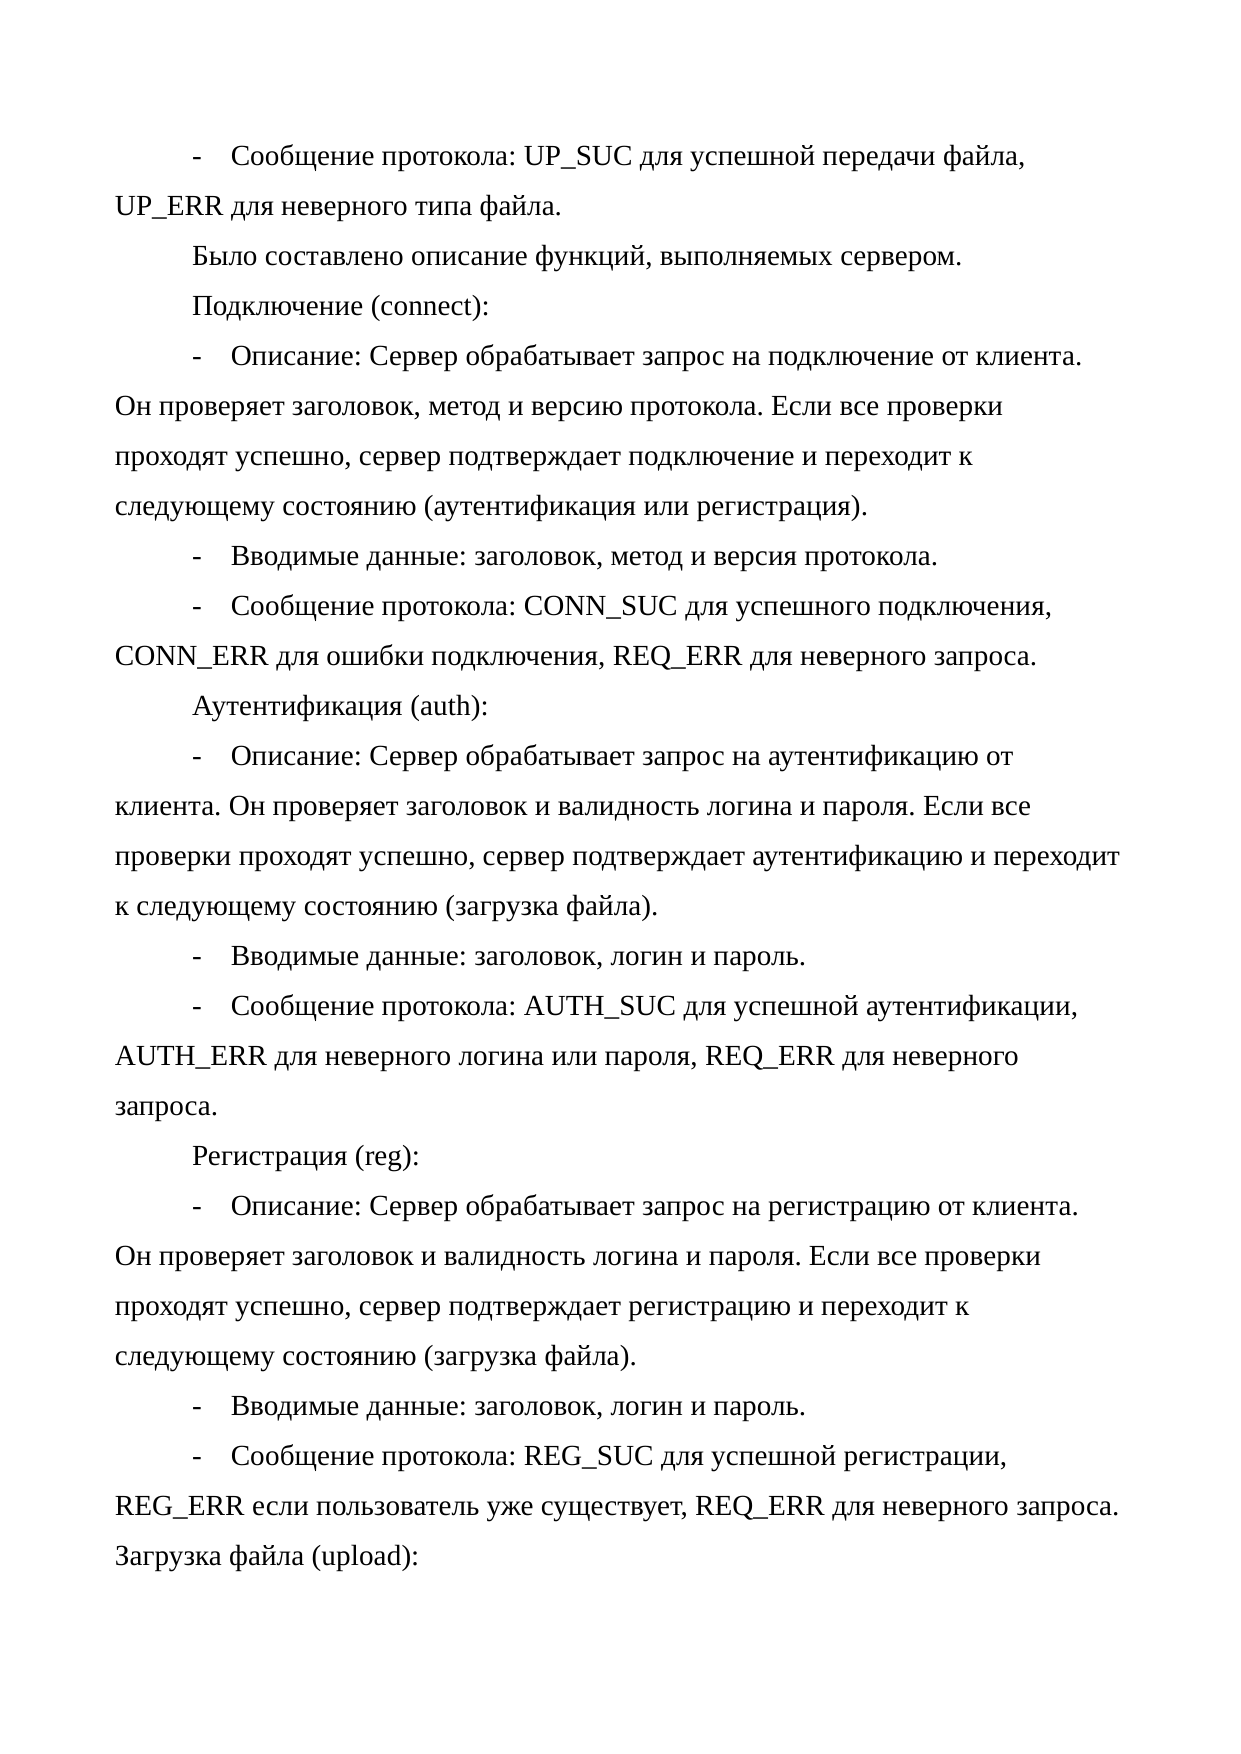

- Сообщение протокола: UP_SUC для успешной передачи файла, UP_ERR для неверного типа файла.
Было составлено описание функций, выполняемых сервером.
Подключение (connect):
- Описание: Сервер обрабатывает запрос на подключение от клиента. Он проверяет заголовок, метод и версию протокола. Если все проверки проходят успешно, сервер подтверждает подключение и переходит к следующему состоянию (аутентификация или регистрация).
- Вводимые данные: заголовок, метод и версия протокола.
- Сообщение протокола: CONN_SUC для успешного подключения, CONN_ERR для ошибки подключения, REQ_ERR для неверного запроса.
Аутентификация (auth):
- Описание: Сервер обрабатывает запрос на аутентификацию от клиента. Он проверяет заголовок и валидность логина и пароля. Если все проверки проходят успешно, сервер подтверждает аутентификацию и переходит к следующему состоянию (загрузка файла).
- Вводимые данные: заголовок, логин и пароль.
- Сообщение протокола: AUTH_SUC для успешной аутентификации, AUTH_ERR для неверного логина или пароля, REQ_ERR для неверного запроса.
Регистрация (reg):
- Описание: Сервер обрабатывает запрос на регистрацию от клиента. Он проверяет заголовок и валидность логина и пароля. Если все проверки проходят успешно, сервер подтверждает регистрацию и переходит к следующему состоянию (загрузка файла).
- Вводимые данные: заголовок, логин и пароль.
- Сообщение протокола: REG_SUC для успешной регистрации, REG_ERR если пользователь уже существует, REQ_ERR для неверного запроса.
Загрузка файла (upload):